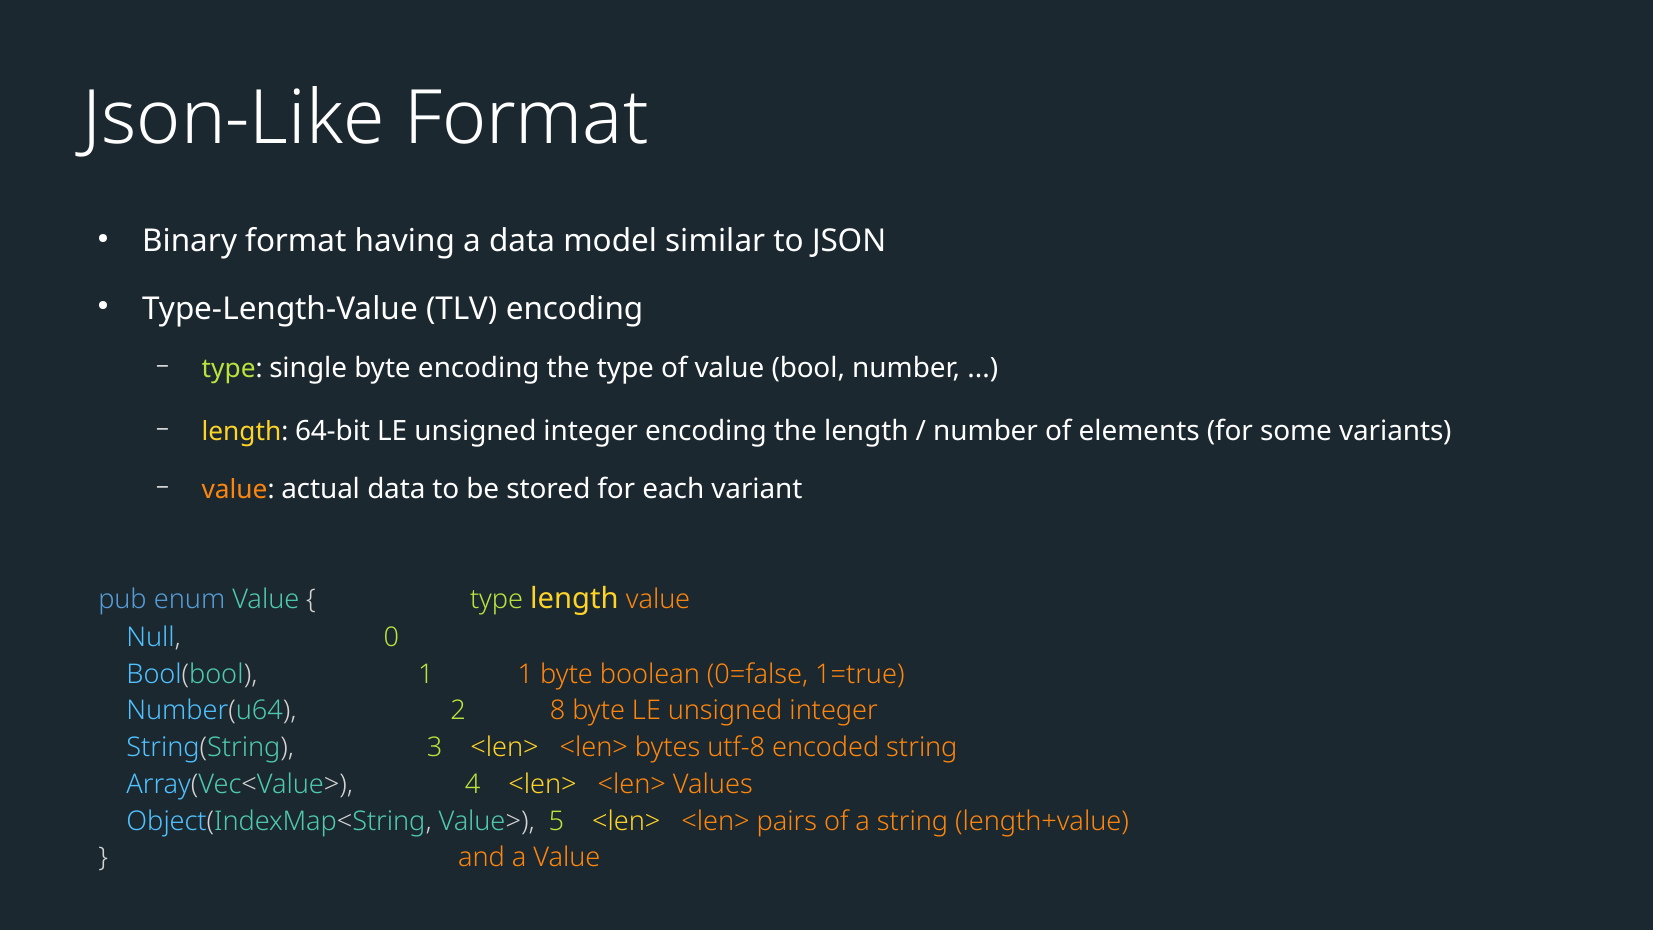

# Json-Like Format
Binary format having a data model similar to JSON
Type-Length-Value (TLV) encoding
type: single byte encoding the type of value (bool, number, ...)
length: 64-bit LE unsigned integer encoding the length / number of elements (for some variants)
value: actual data to be stored for each variant
pub enum Value { type length value
 Null, 0
 Bool(bool), 1 1 byte boolean (0=false, 1=true)
 Number(u64), 2 8 byte LE unsigned integer
 String(String), 3 <len> <len> bytes utf-8 encoded string
 Array(Vec<Value>), 4 <len> <len> Values
 Object(IndexMap<String, Value>), 5 <len> <len> pairs of a string (length+value)
} and a Value